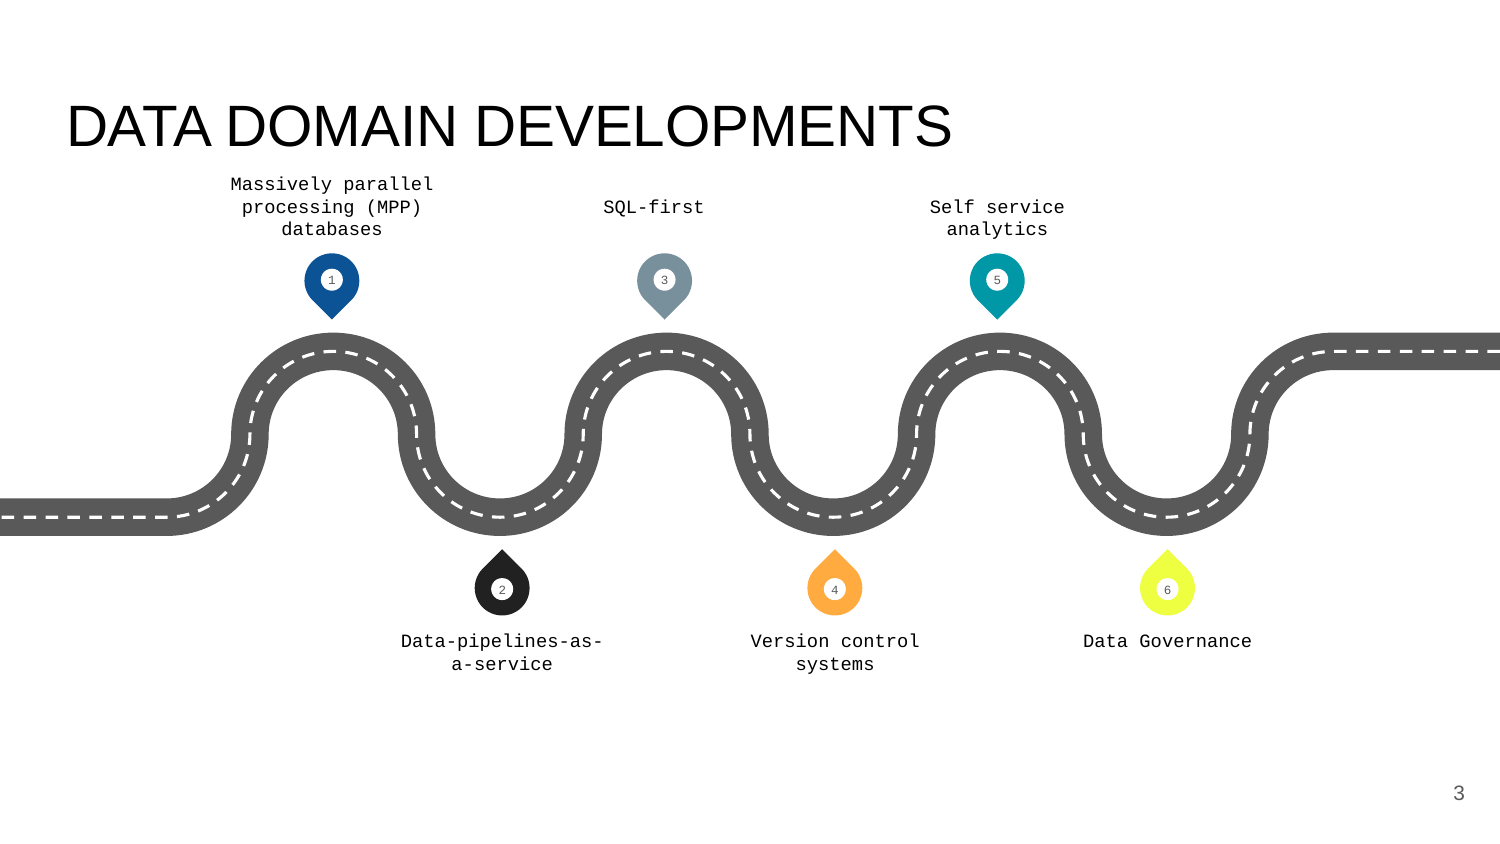

# DATA DOMAIN DEVELOPMENTS
Massively parallel processing (MPP) databases
SQL-first
BI tools
Self service analytics
1
3
5
2
4
6
Data-pipelines-as-a-service
Version control systems
Data Governance